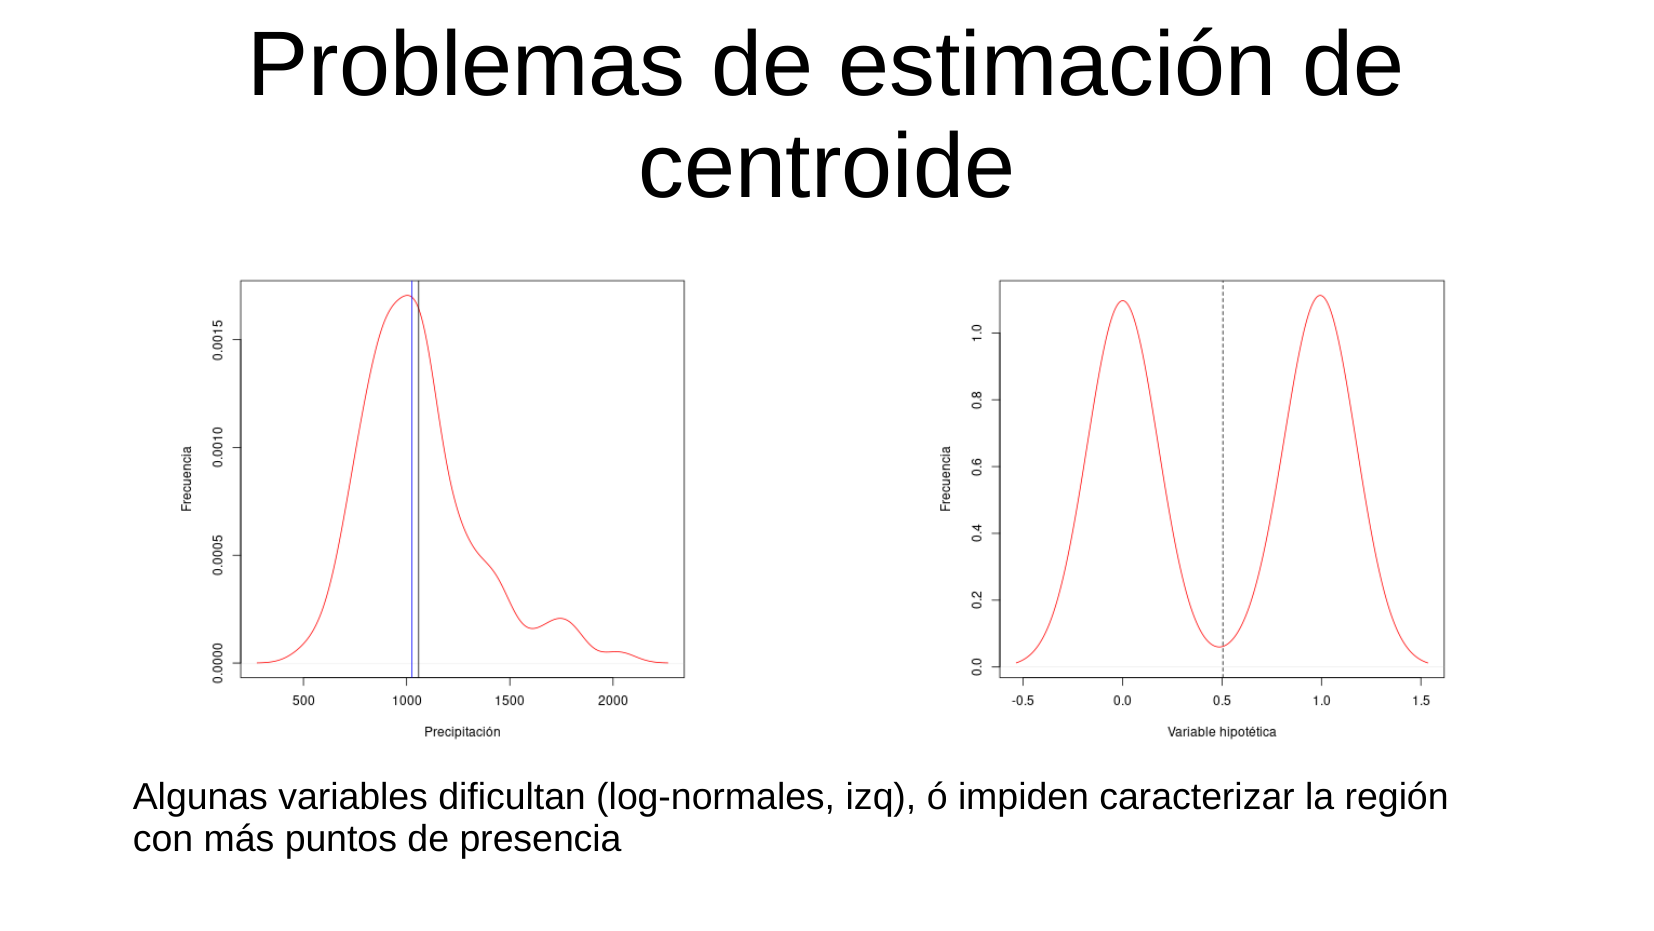

# Problemas de estimación de centroide
Algunas variables dificultan (log-normales, izq), ó impiden caracterizar la región con más puntos de presencia